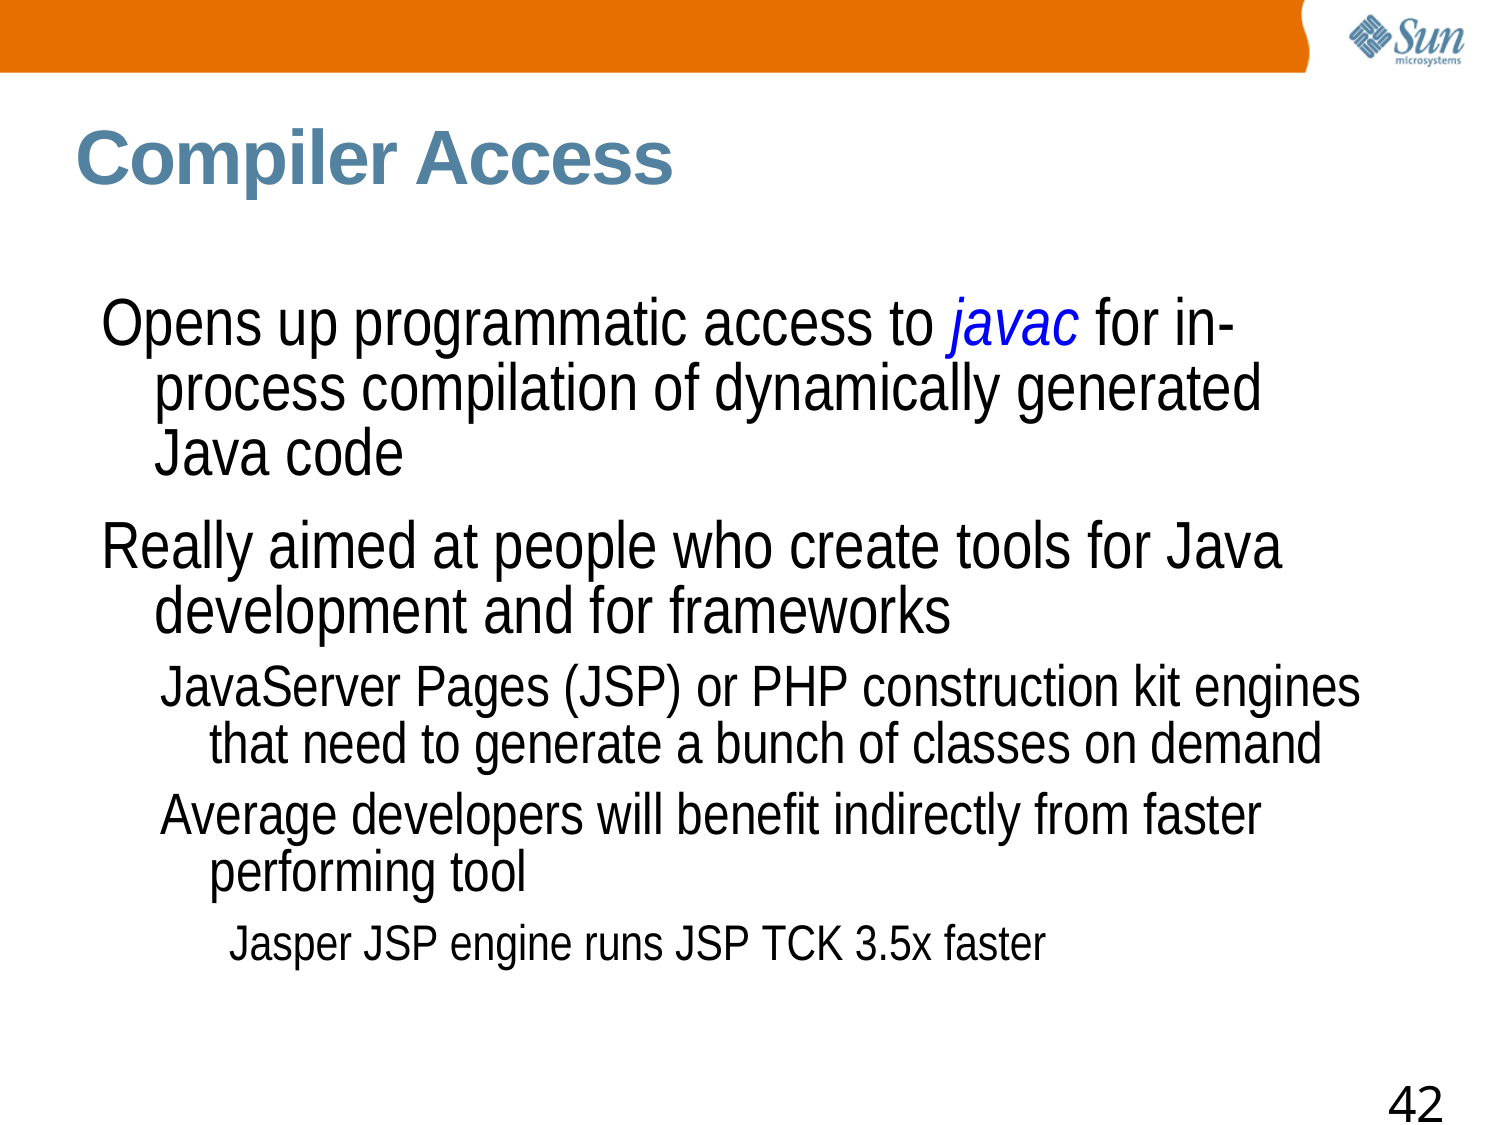

# Compiler Access
Opens up programmatic access to javac for in-process compilation of dynamically generated Java code
Really aimed at people who create tools for Java development and for frameworks
JavaServer Pages (JSP) or PHP construction kit engines that need to generate a bunch of classes on demand
Average developers will benefit indirectly from faster performing tool
Jasper JSP engine runs JSP TCK 3.5x faster